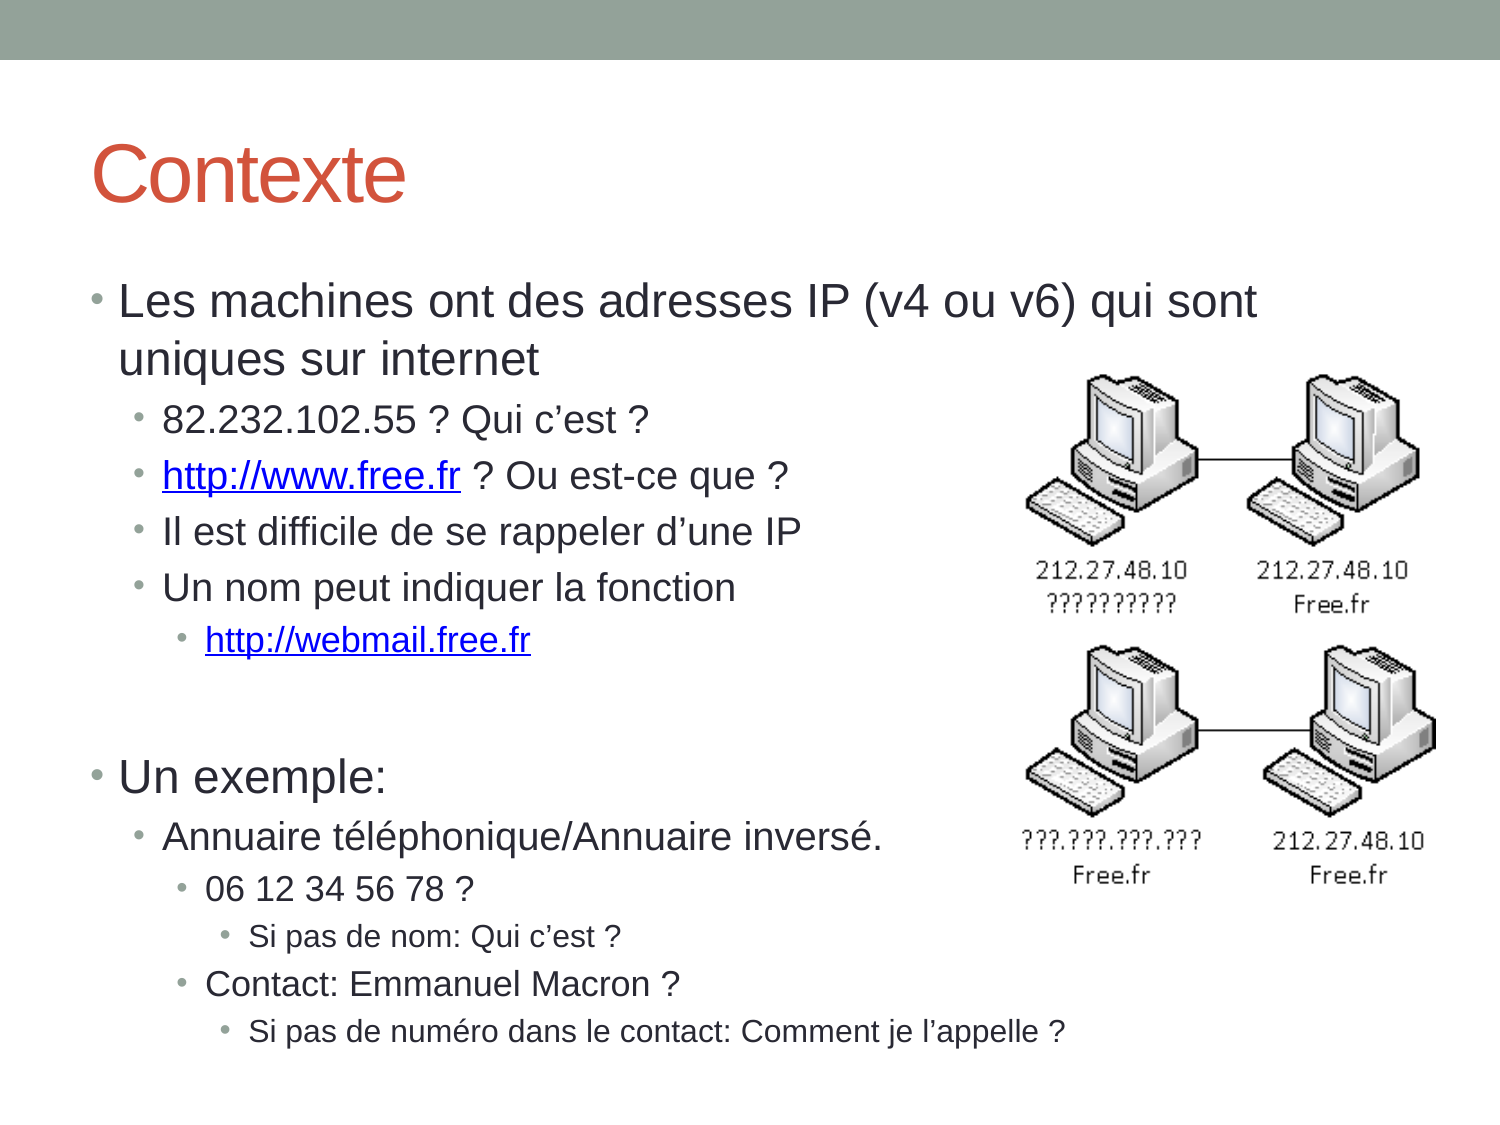

# Contexte
Les machines ont des adresses IP (v4 ou v6) qui sont uniques sur internet
82.232.102.55 ? Qui c’est ?
http://www.free.fr ? Ou est-ce que ?
Il est difficile de se rappeler d’une IP
Un nom peut indiquer la fonction
http://webmail.free.fr
Un exemple:
Annuaire téléphonique/Annuaire inversé.
06 12 34 56 78 ?
Si pas de nom: Qui c’est ?
Contact: Emmanuel Macron ?
Si pas de numéro dans le contact: Comment je l’appelle ?